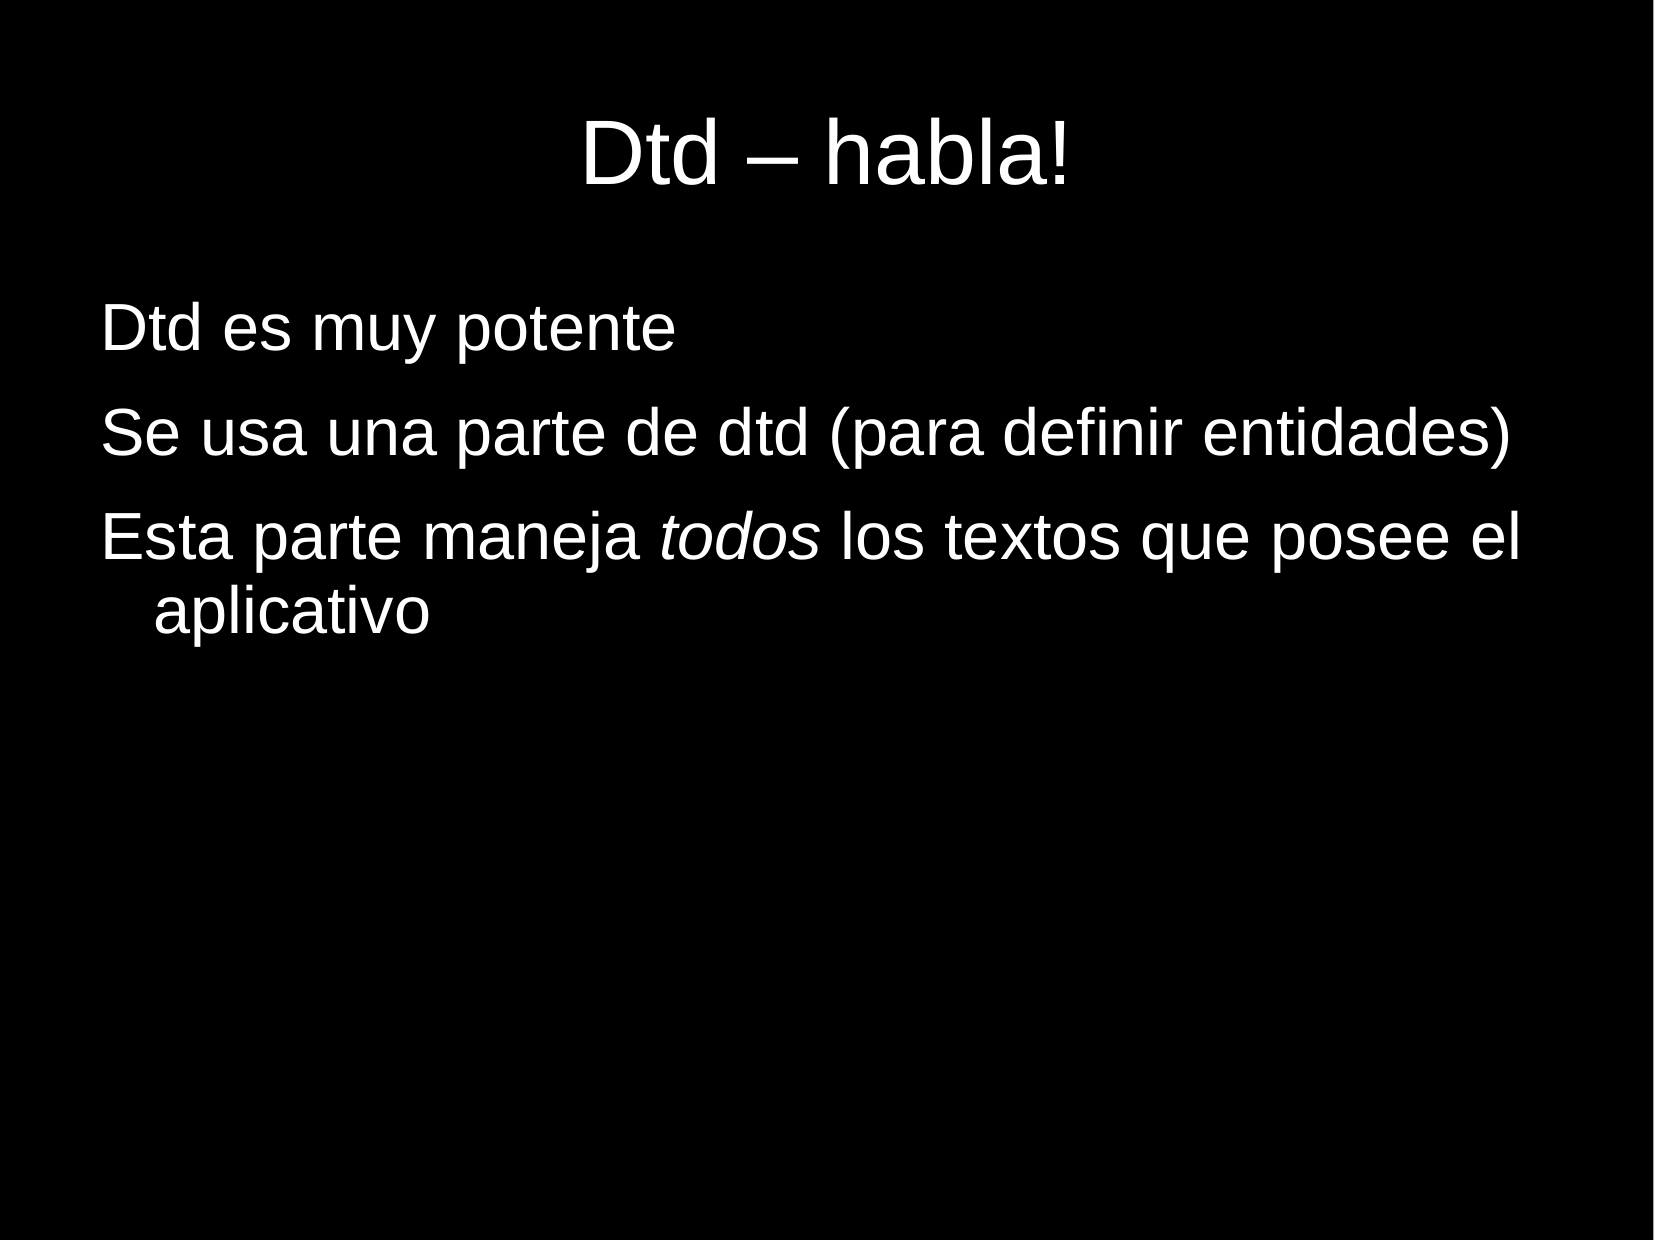

# Dtd – habla!
Dtd es muy potente
Se usa una parte de dtd (para definir entidades)
Esta parte maneja todos los textos que posee el aplicativo